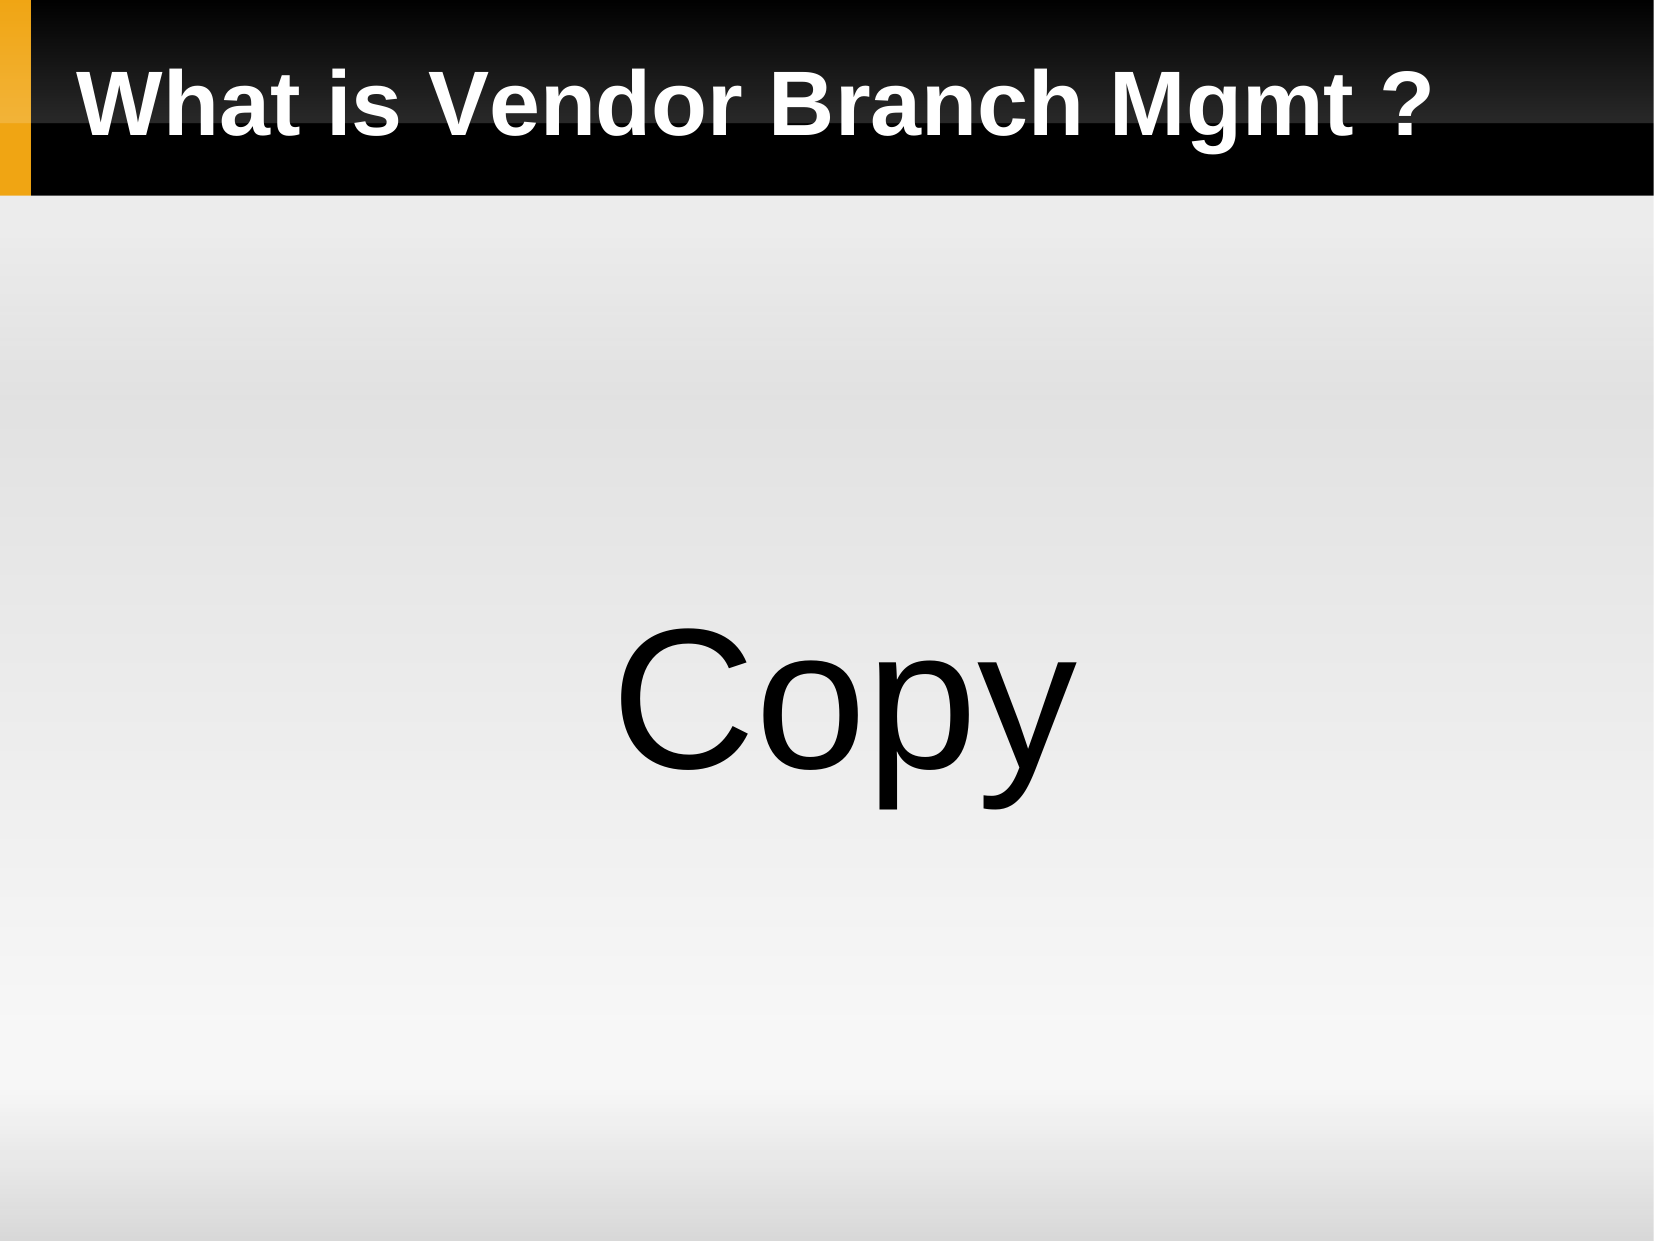

# What is Vendor Branch Mgmt ?
Copy